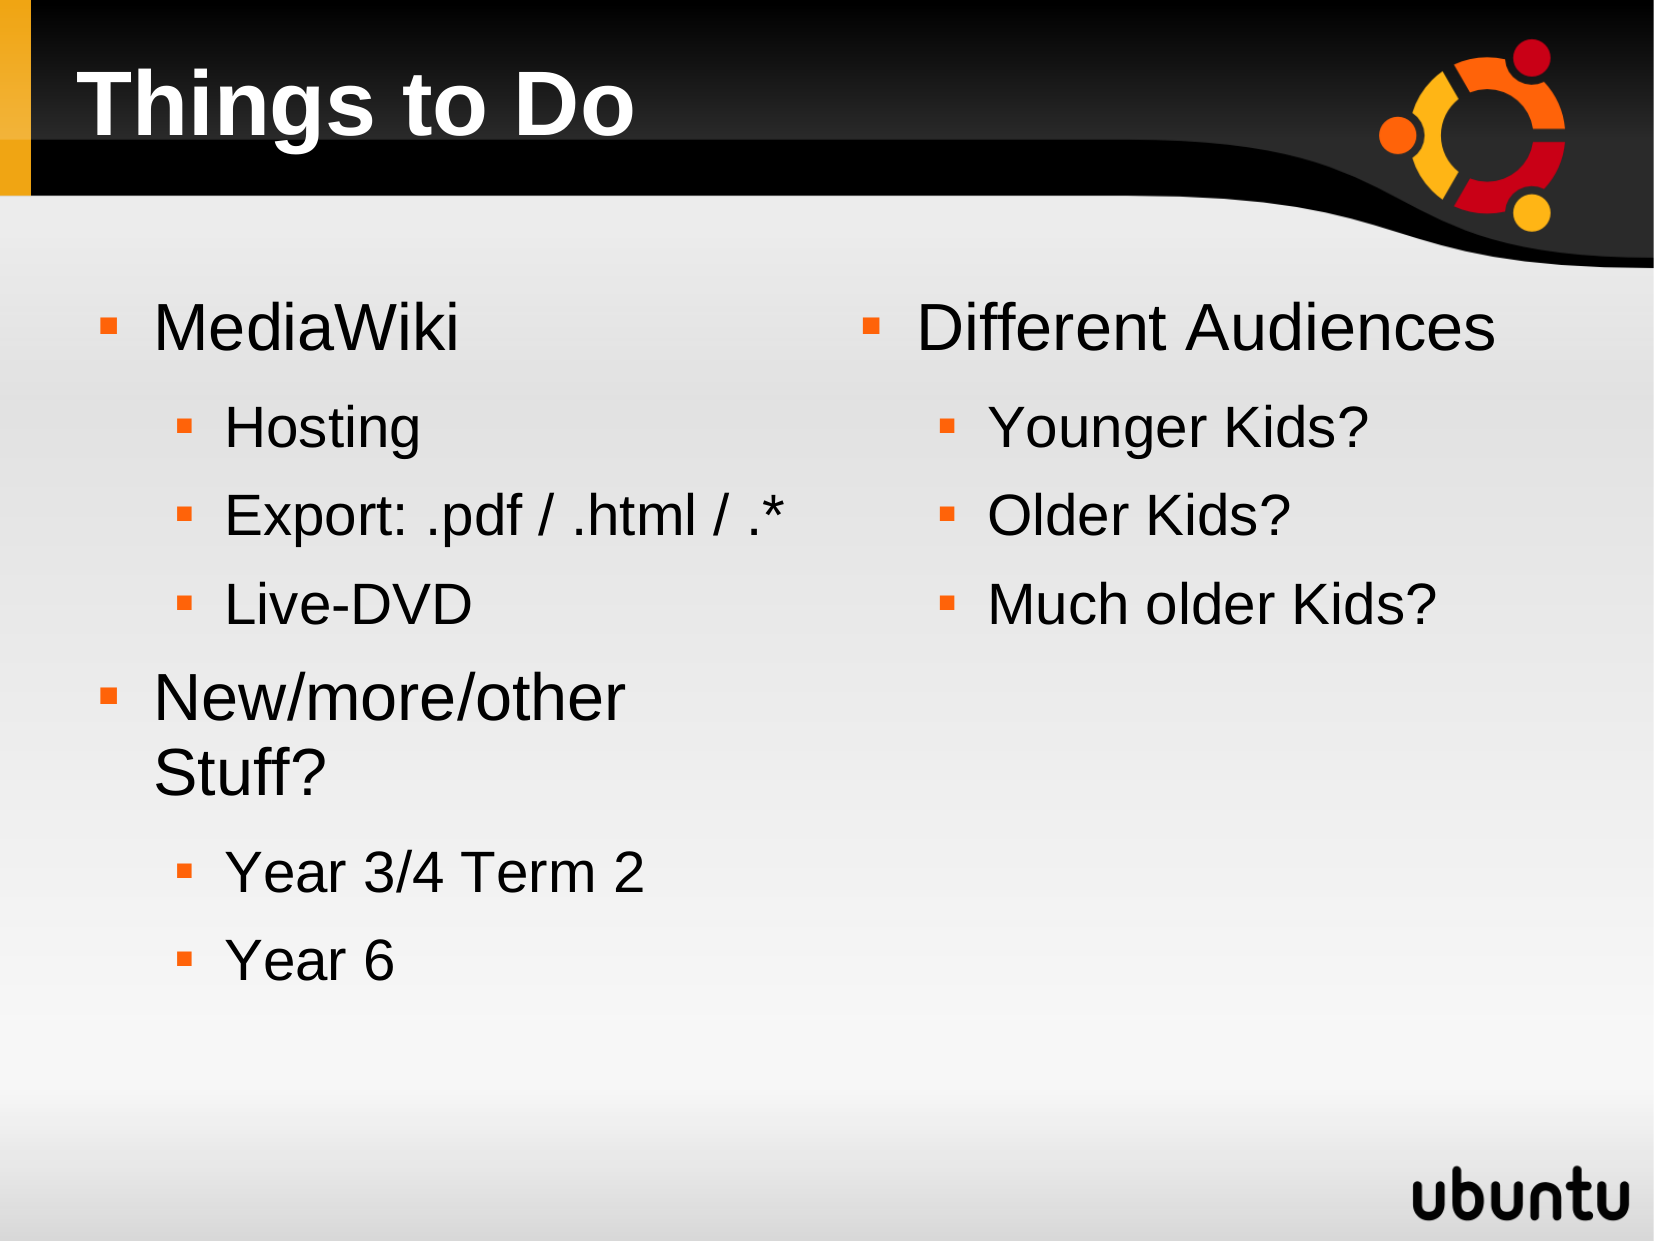

# Things to Do
MediaWiki
Hosting
Export: .pdf / .html / .*
Live-DVD
New/more/other Stuff?
Year 3/4 Term 2
Year 6
Different Audiences
Younger Kids?
Older Kids?
Much older Kids?